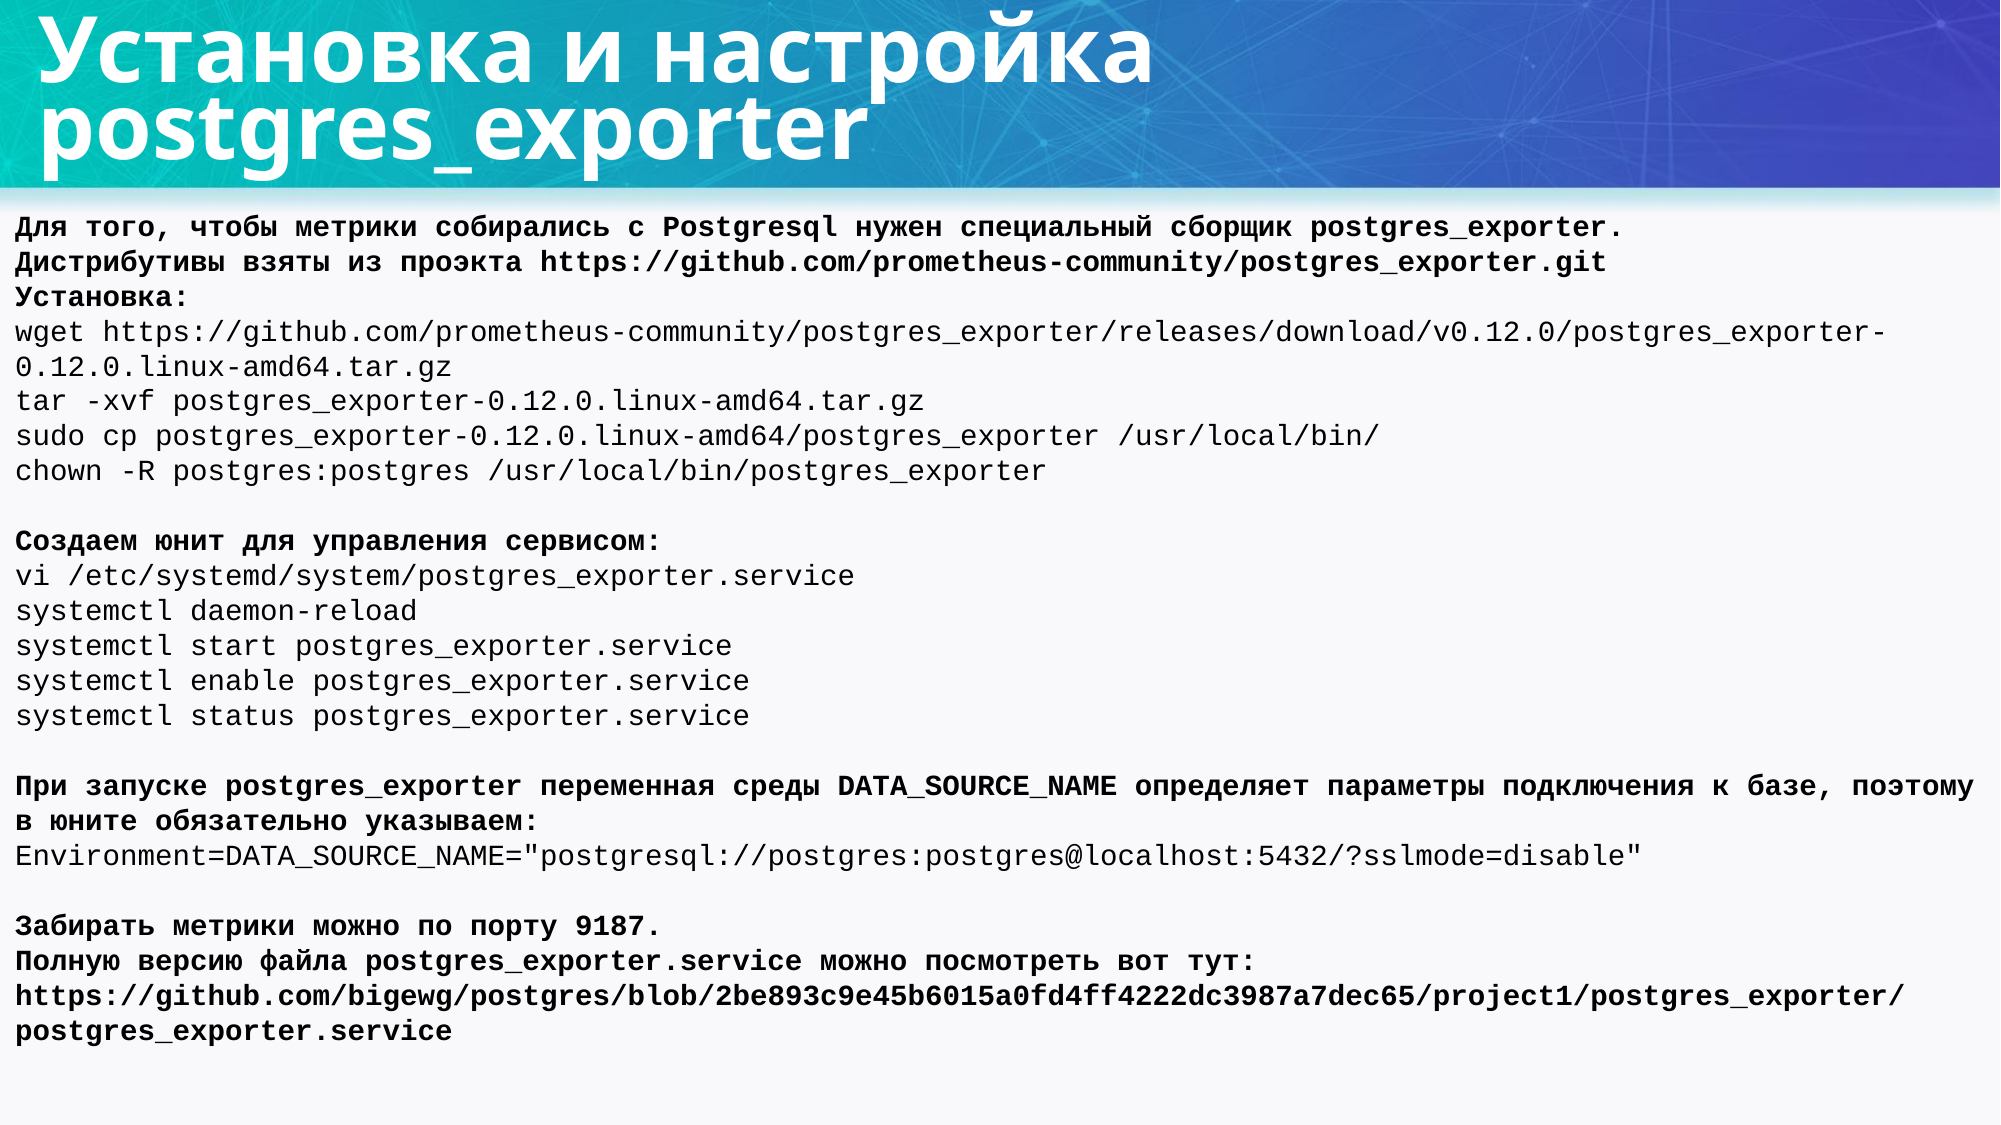

Установка и настройка postgres_exporter
Для того, чтобы метрики собирались с Postgresql нужен специальный сборщик postgres_exporter.
Дистрибутивы взяты из проэкта https://github.com/prometheus-community/postgres_exporter.git
Установка:
wget https://github.com/prometheus-community/postgres_exporter/releases/download/v0.12.0/postgres_exporter-0.12.0.linux-amd64.tar.gz
tar -xvf postgres_exporter-0.12.0.linux-amd64.tar.gz
sudo cp postgres_exporter-0.12.0.linux-amd64/postgres_exporter /usr/local/bin/
chown -R postgres:postgres /usr/local/bin/postgres_exporter
Создаем юнит для управления сервисом:
vi /etc/systemd/system/postgres_exporter.service
systemctl daemon-reload
systemctl start postgres_exporter.service
systemctl enable postgres_exporter.service
systemctl status postgres_exporter.service
При запуске postgres_exporter переменная среды DATA_SOURCE_NAME определяет параметры подключения к базе, поэтому в юните обязательно указываем:
Environment=DATA_SOURCE_NAME="postgresql://postgres:postgres@localhost:5432/?sslmode=disable"
Забирать метрики можно по порту 9187.
Полную версию файла postgres_exporter.service можно посмотреть вот тут:
https://github.com/bigewg/postgres/blob/2be893c9e45b6015a0fd4ff4222dc3987a7dec65/project1/postgres_exporter/postgres_exporter.service